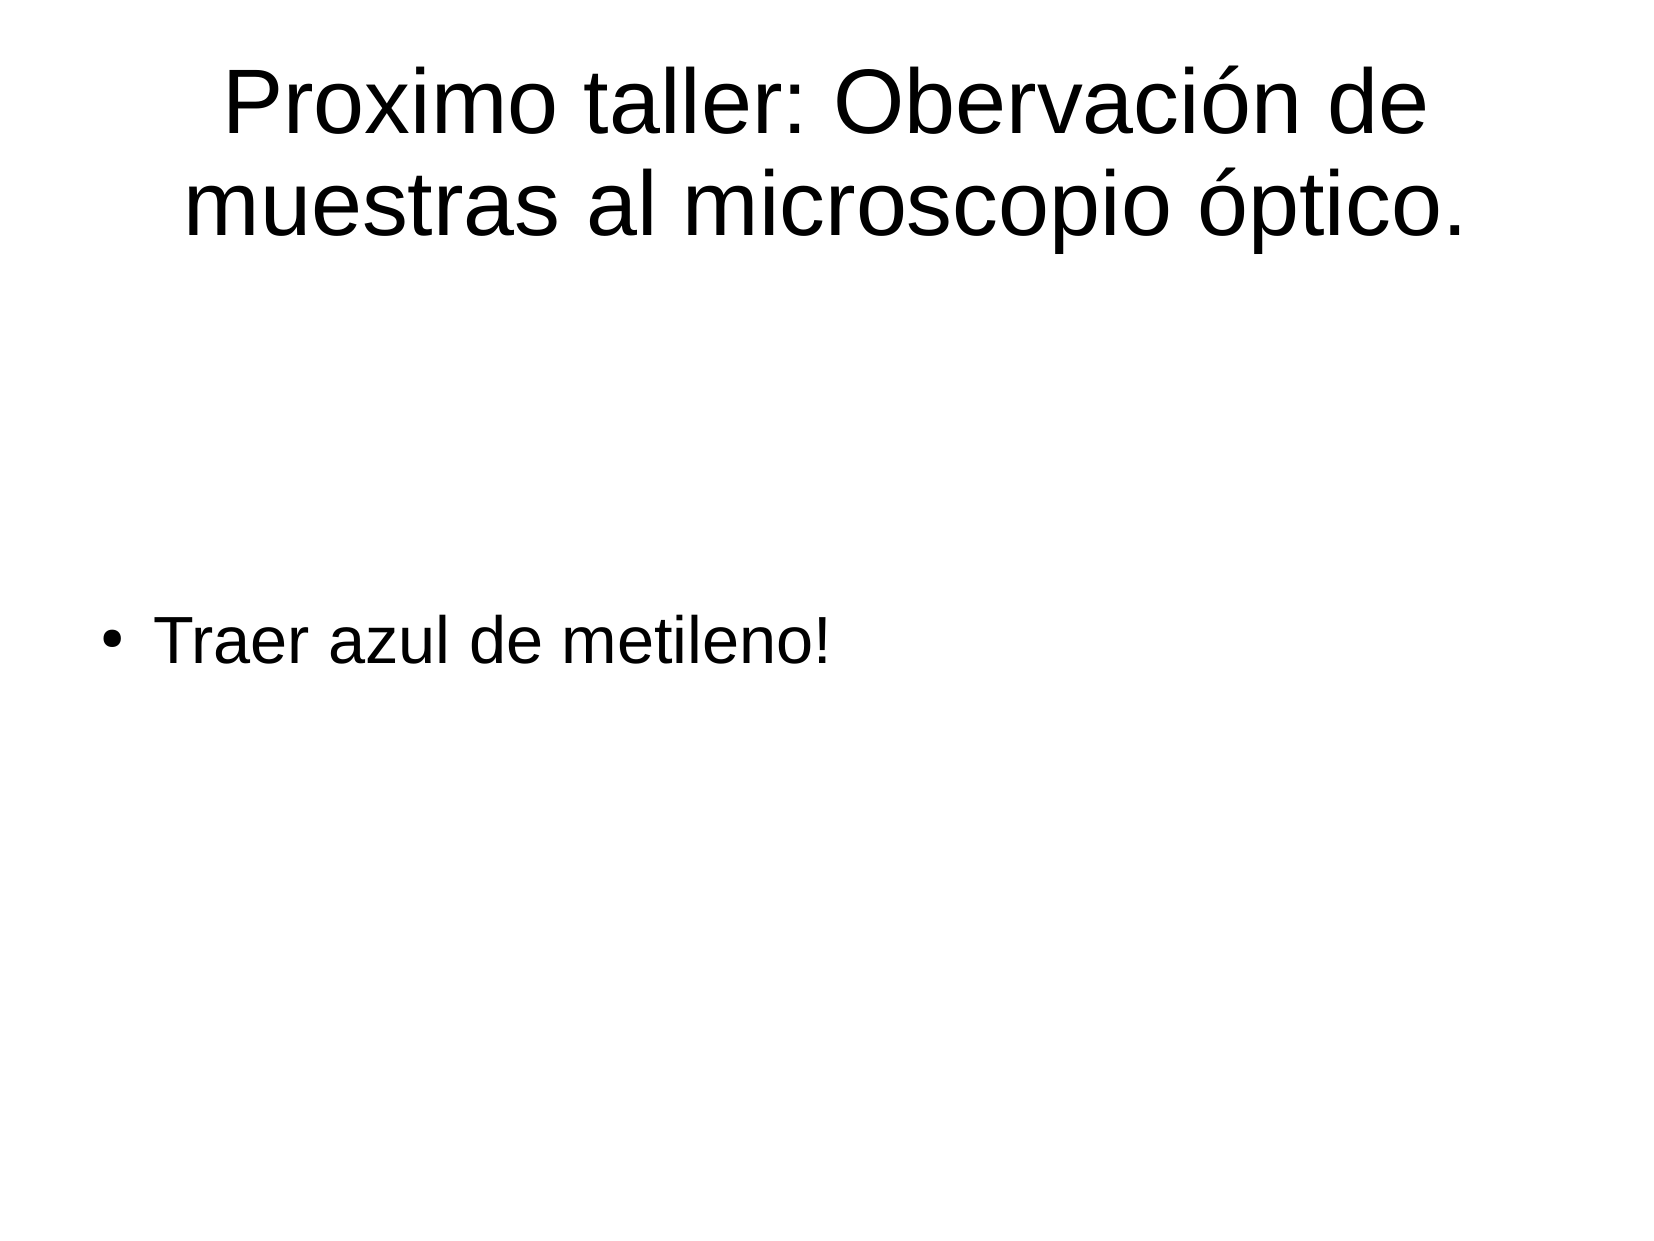

# Proximo taller: Obervación de muestras al microscopio óptico.
Traer azul de metileno!